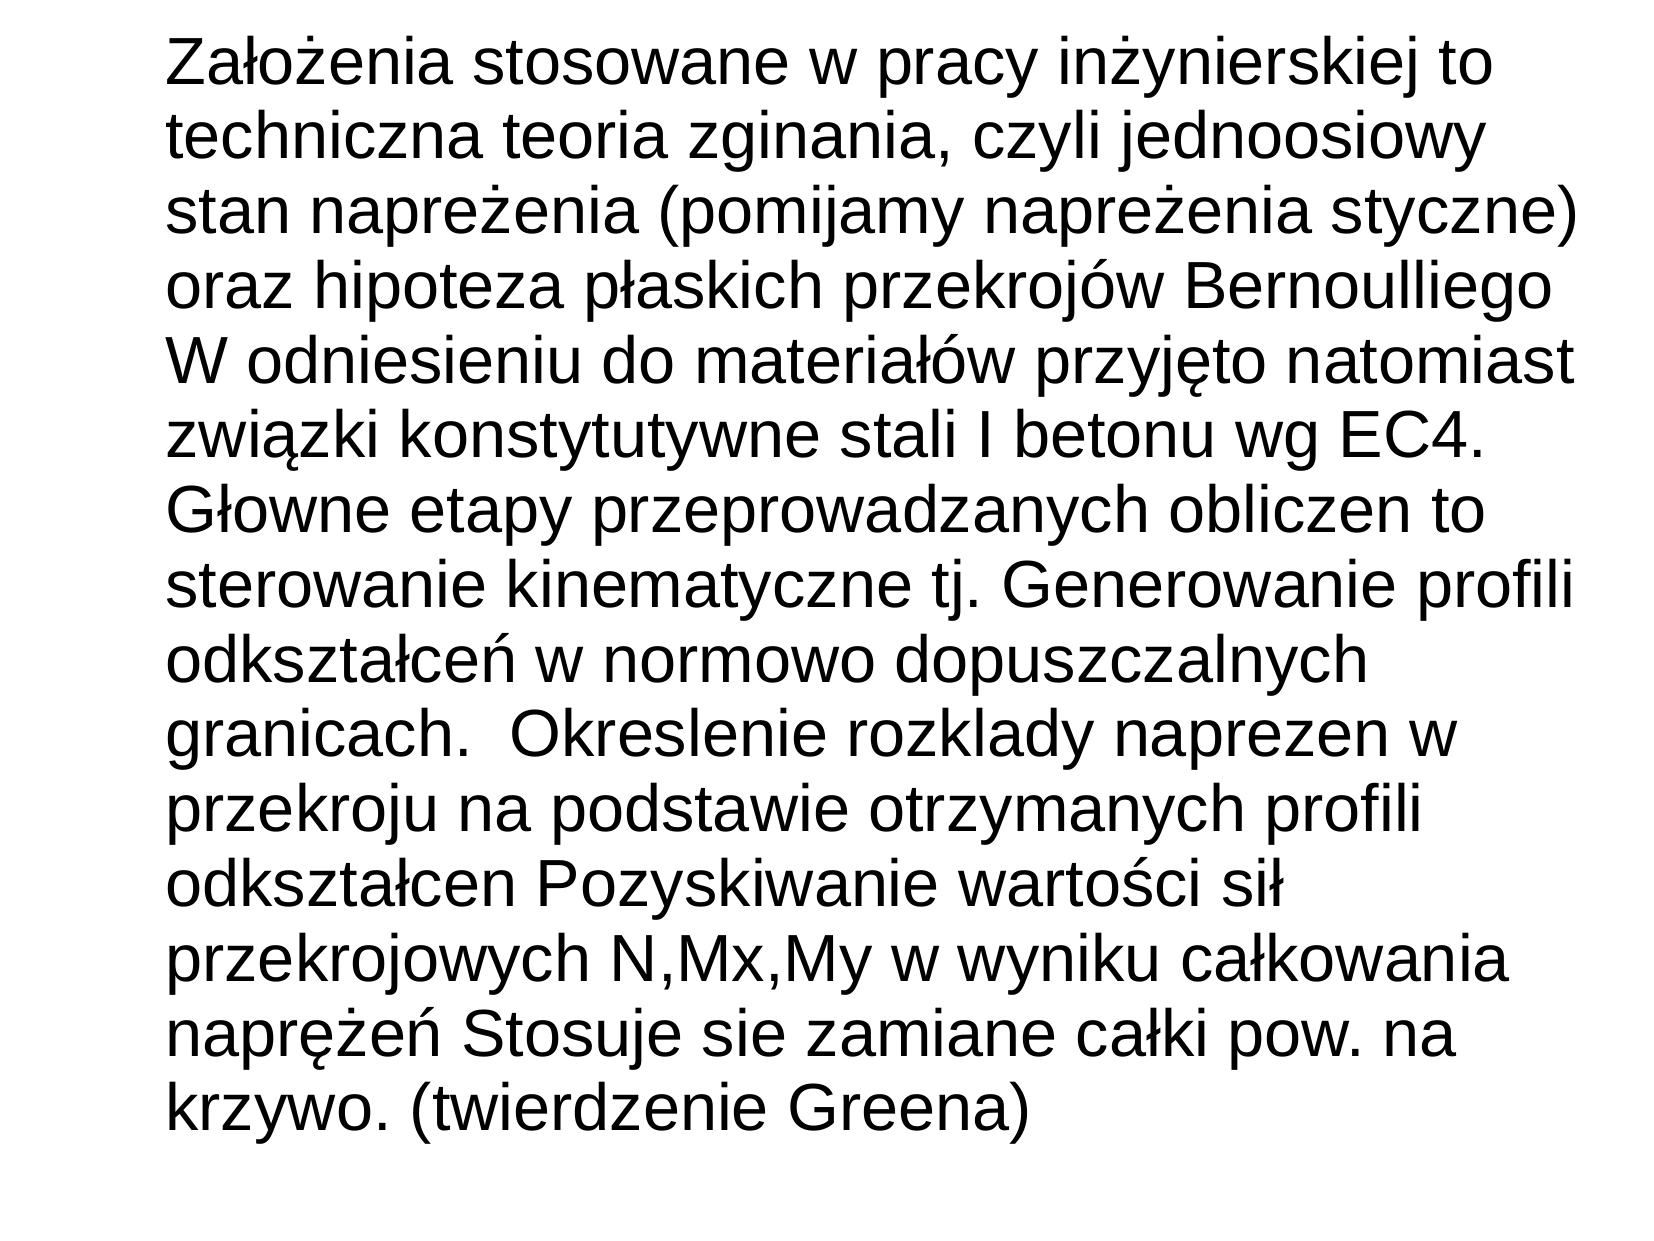

# Założenia stosowane w pracy inżynierskiej to techniczna teoria zginania, czyli jednoosiowy stan napreżenia (pomijamy napreżenia styczne) oraz hipoteza płaskich przekrojów Bernoulliego W odniesieniu do materiałów przyjęto natomiast związki konstytutywne stali I betonu wg EC4. Głowne etapy przeprowadzanych obliczen to sterowanie kinematyczne tj. Generowanie profili odkształceń w normowo dopuszczalnych granicach. Okreslenie rozklady naprezen w przekroju na podstawie otrzymanych profili odkształcen Pozyskiwanie wartości sił przekrojowych N,Mx,My w wyniku całkowania naprężeń Stosuje sie zamiane całki pow. na krzywo. (twierdzenie Greena)